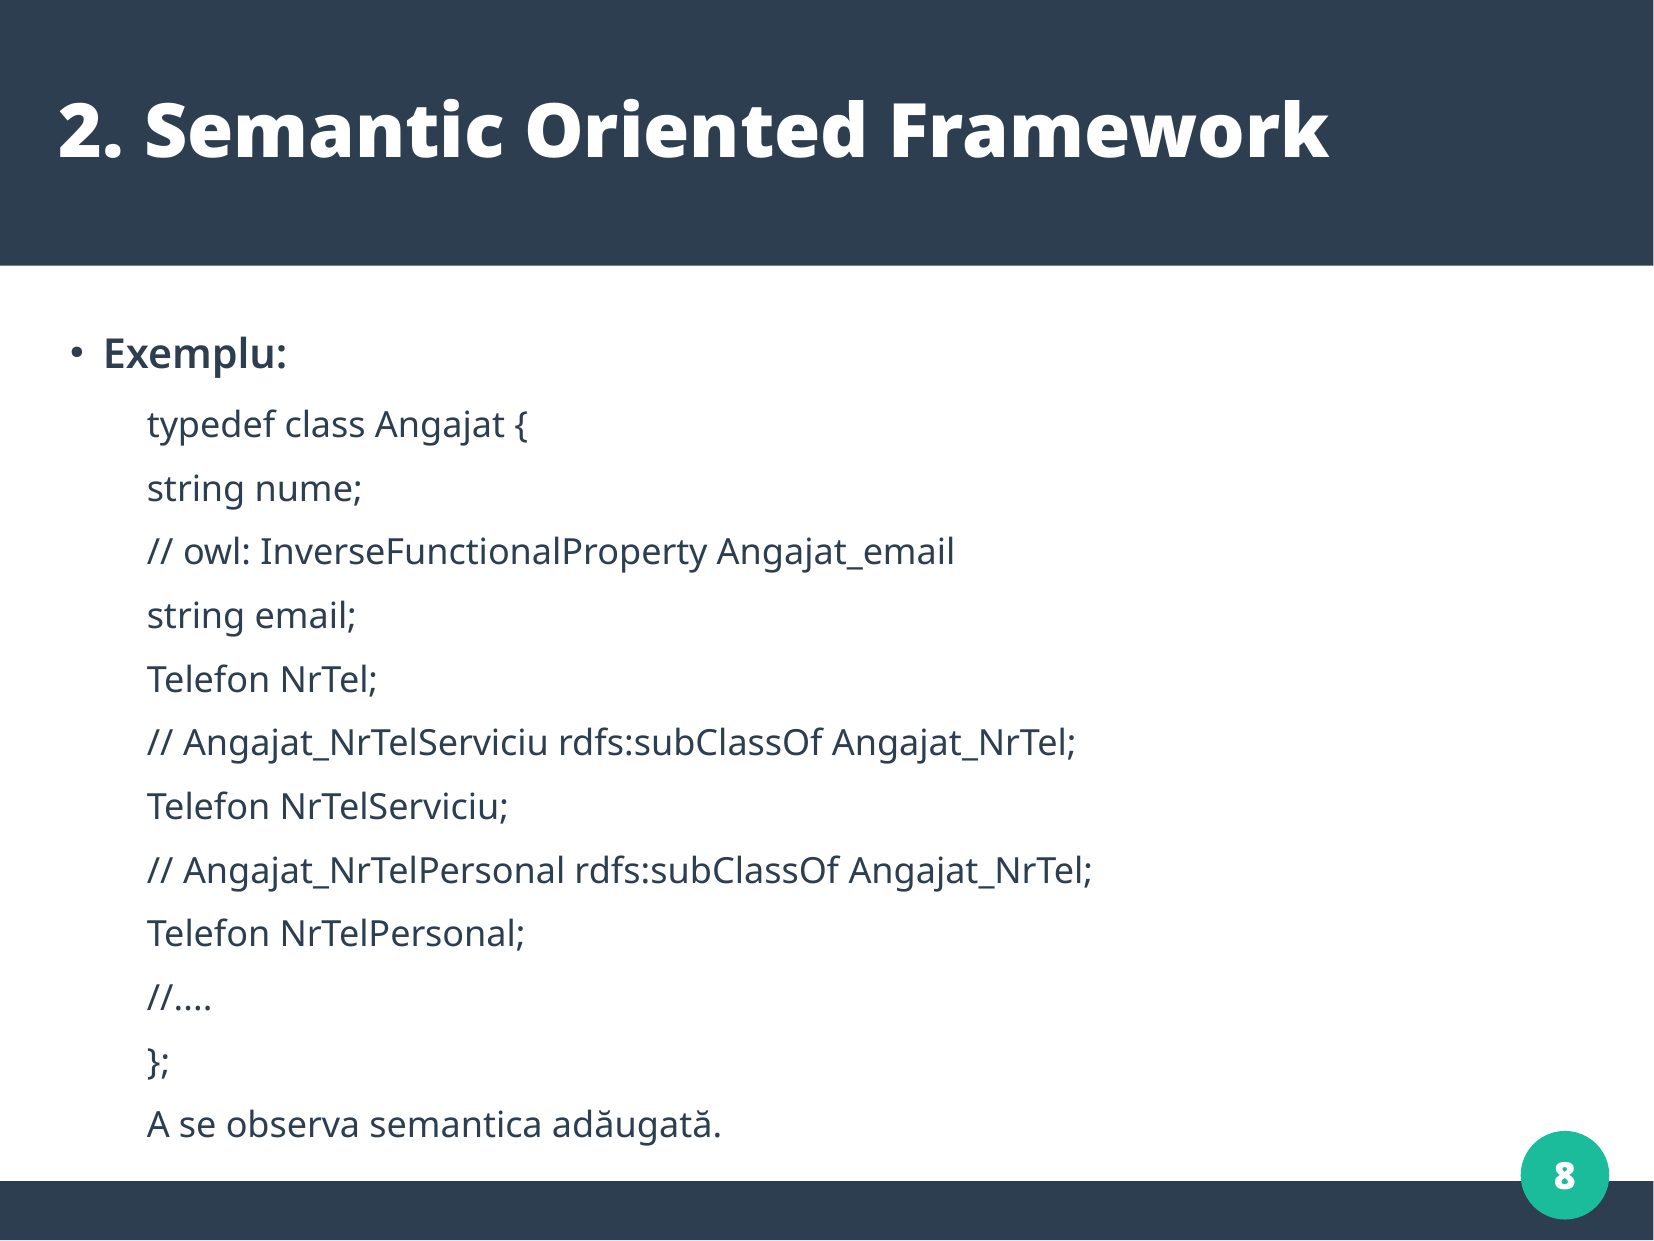

# 2. Semantic Oriented Framework
Exemplu:
typedef class Angajat {
string nume;
// owl: InverseFunctionalProperty Angajat_email
string email;
Telefon NrTel;
// Angajat_NrTelServiciu rdfs:subClassOf Angajat_NrTel;
Telefon NrTelServiciu;
// Angajat_NrTelPersonal rdfs:subClassOf Angajat_NrTel;
Telefon NrTelPersonal;
//....
};
A se observa semantica adăugată.
8